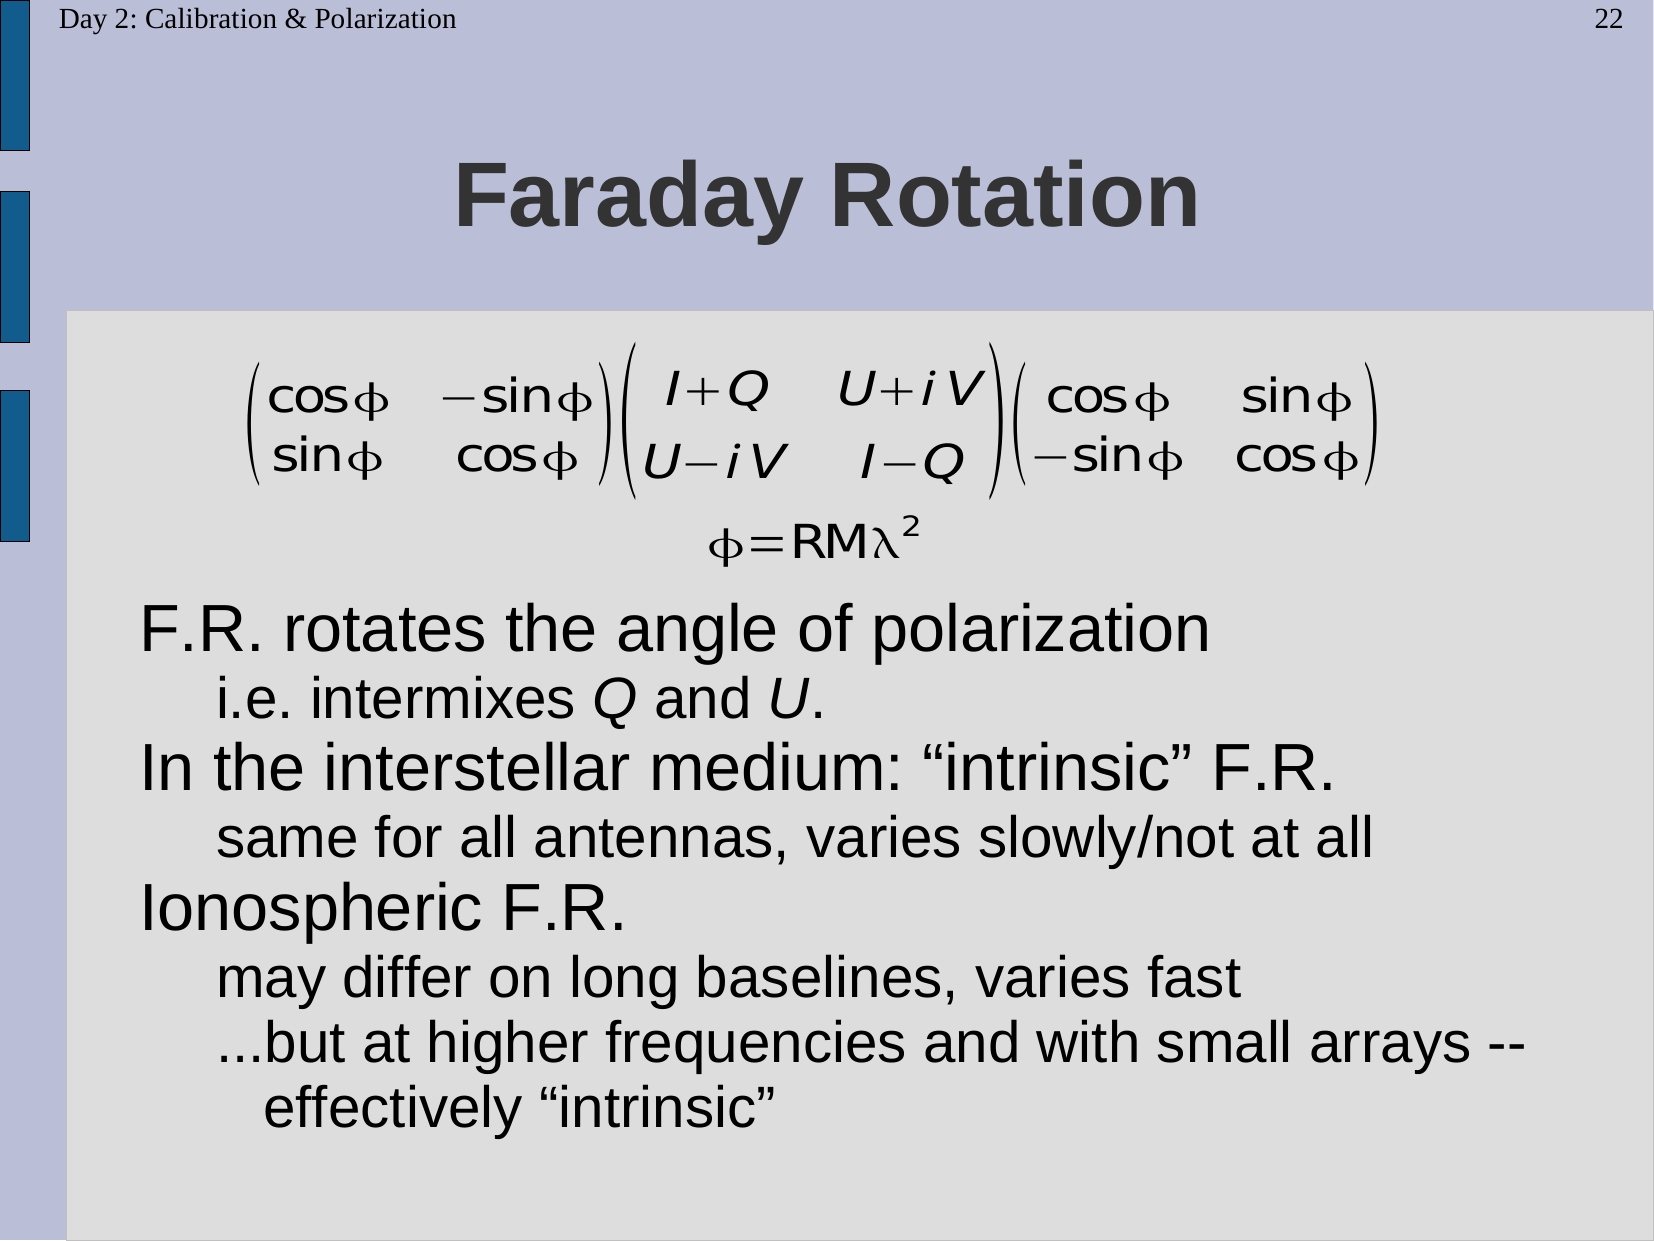

Day 2: Calibration & Polarization
22
# Faraday Rotation
F.R. rotates the angle of polarization
i.e. intermixes Q and U.
In the interstellar medium: “intrinsic” F.R.
same for all antennas, varies slowly/not at all
Ionospheric F.R.
may differ on long baselines, varies fast
...but at higher frequencies and with small arrays -- effectively “intrinsic”